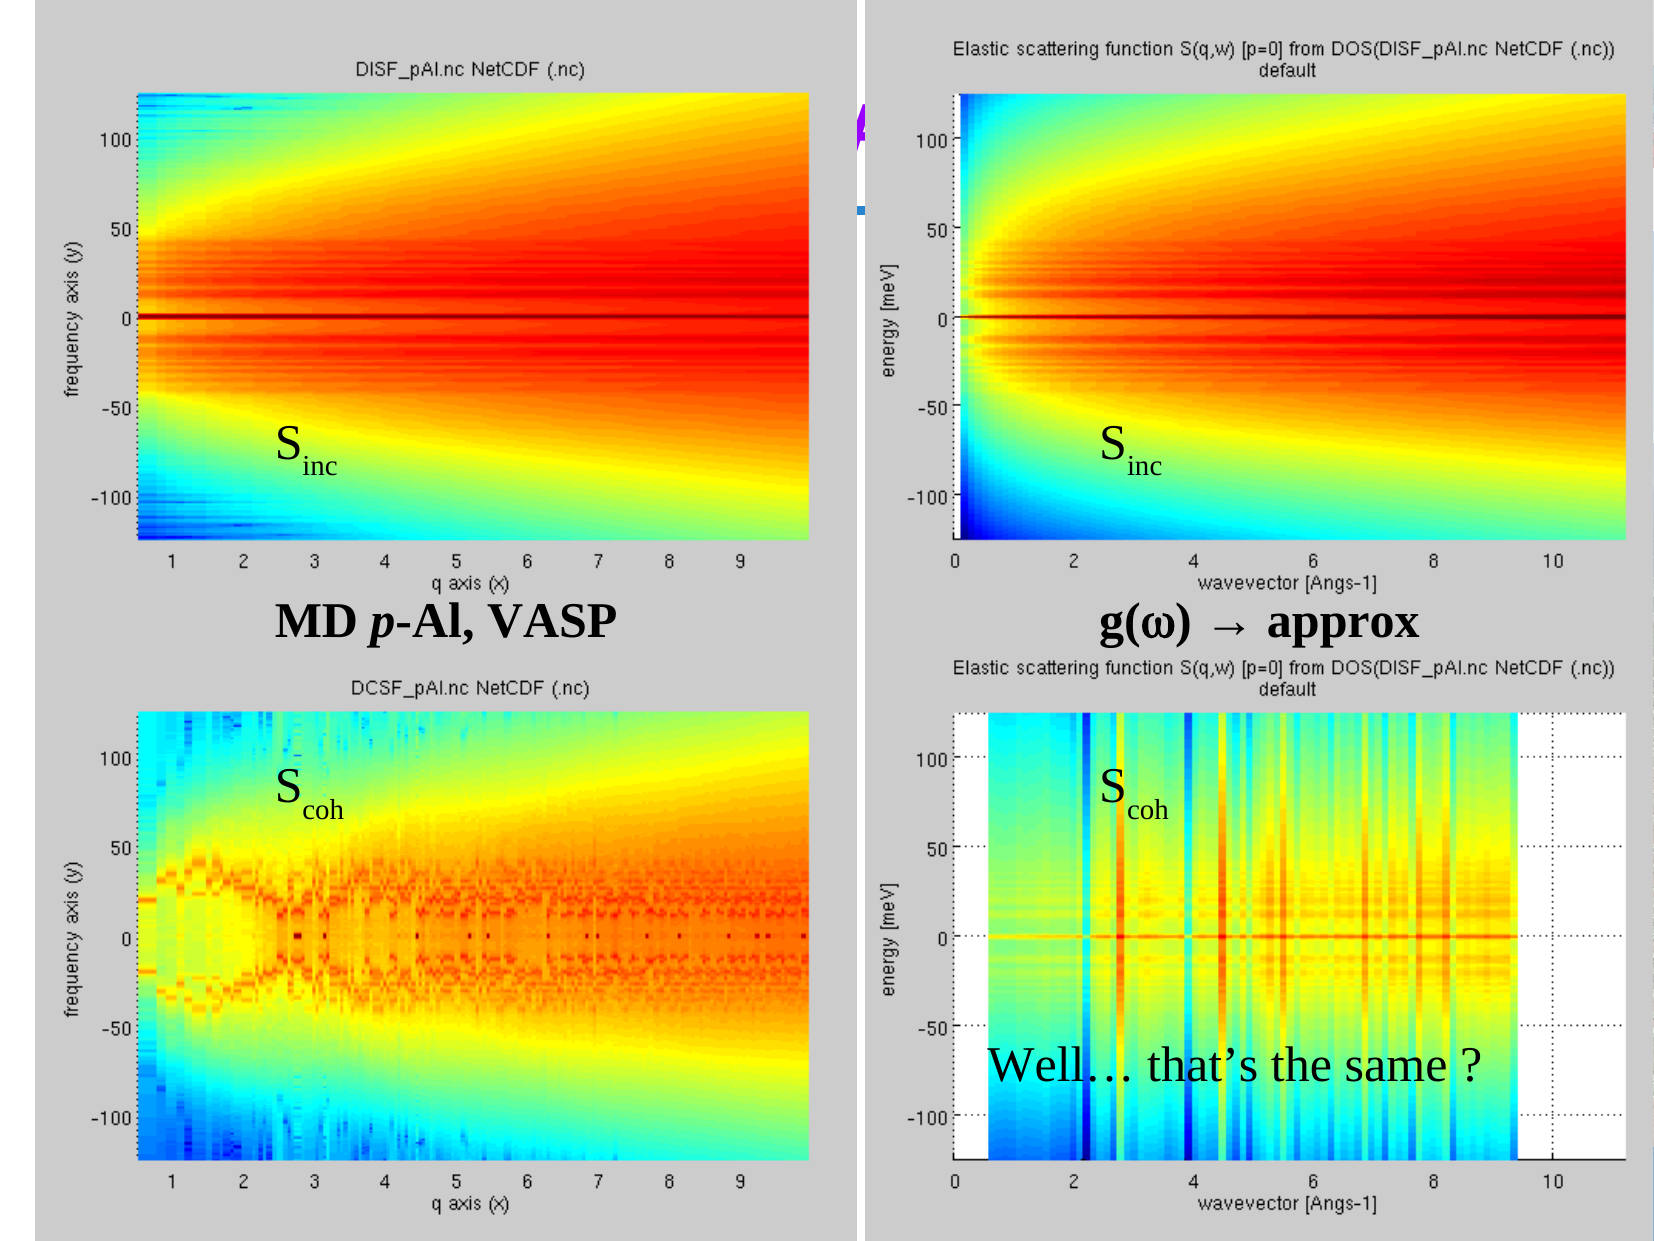

Sinc
MD p-Al, VASP
Scoh
Sinc
g(w) → approx
Scoh
# Powder: p-Al
Well… that’s the same ?